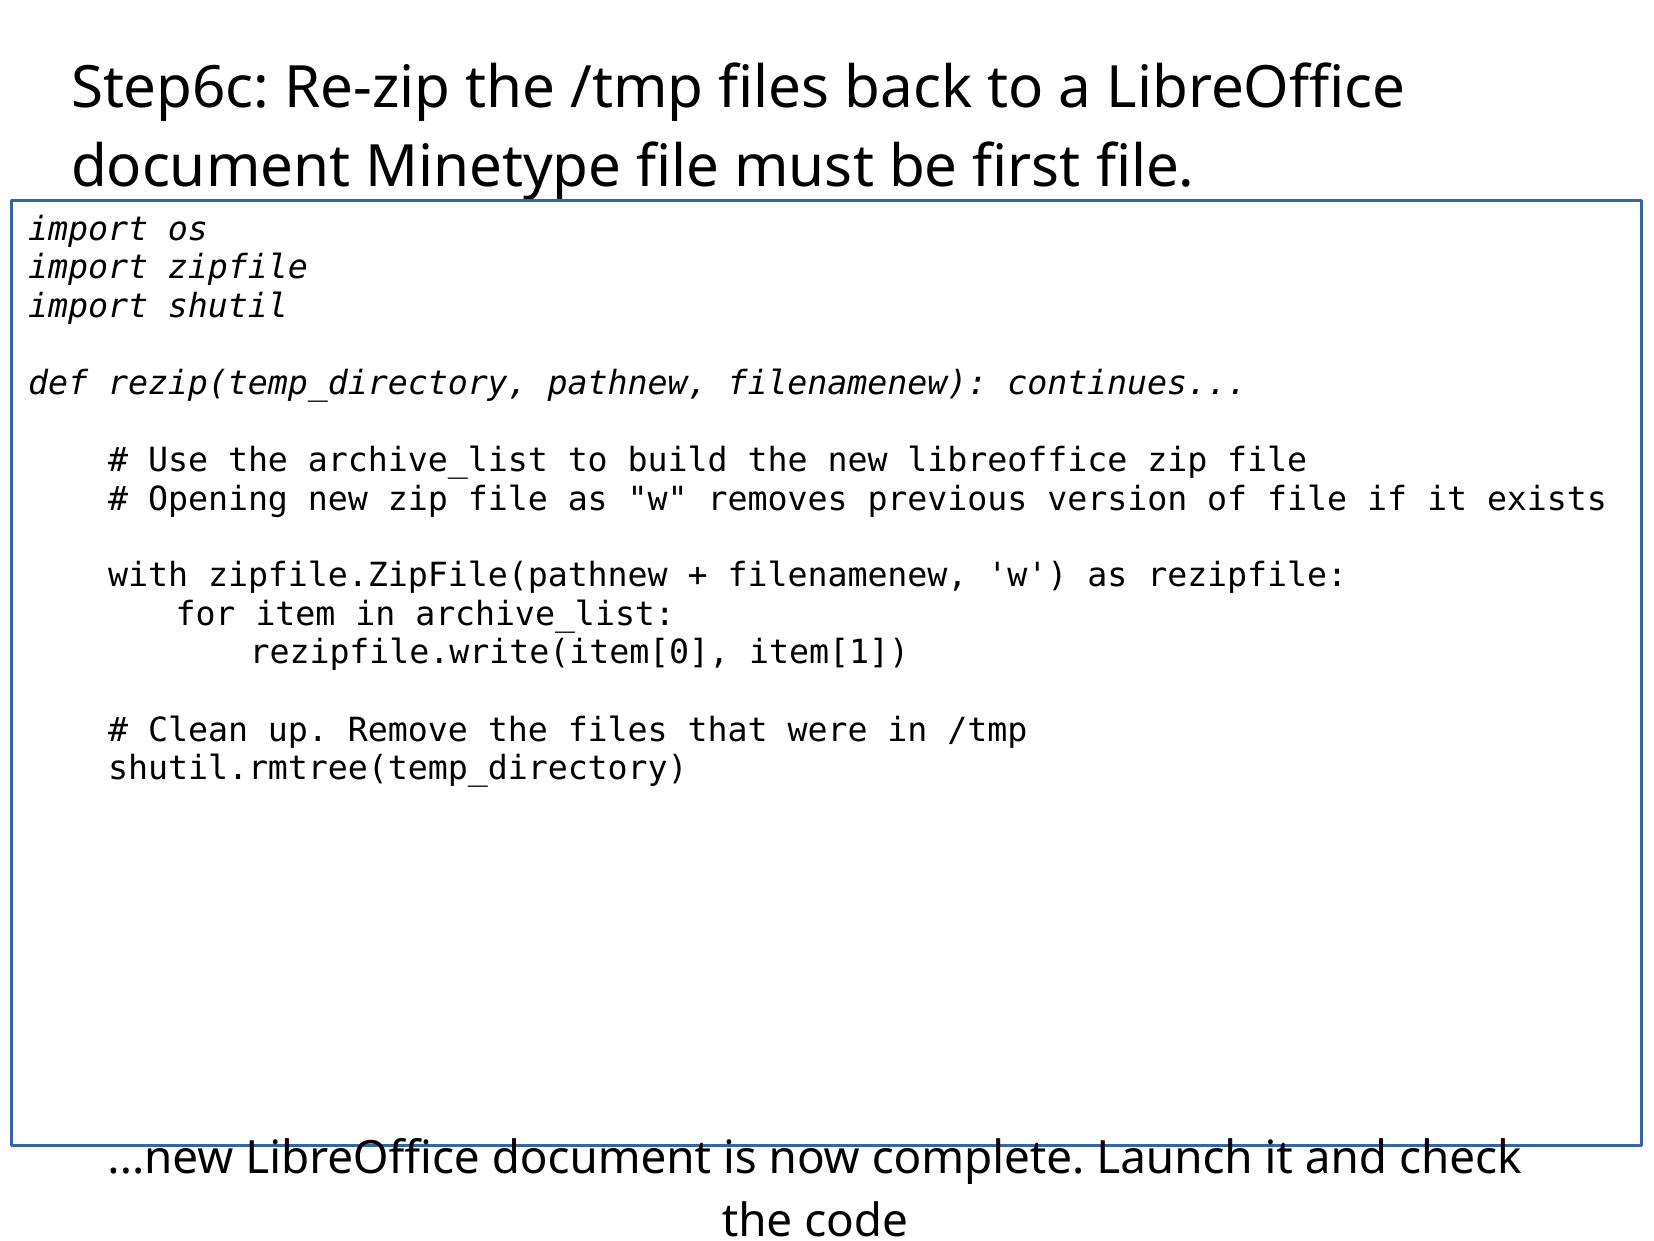

# Step6c: Re-zip the /tmp files back to a LibreOffice document Minetype file must be first file.
import os
import zipfile
import shutil
def rezip(temp_directory, pathnew, filenamenew): continues...
 # Use the archive_list to build the new libreoffice zip file
 # Opening new zip file as "w" removes previous version of file if it exists
 with zipfile.ZipFile(pathnew + filenamenew, 'w') as rezipfile:
		for item in archive_list:
			rezipfile.write(item[0], item[1])
 # Clean up. Remove the files that were in /tmp
 shutil.rmtree(temp_directory)
...new LibreOffice document is now complete. Launch it and check the code